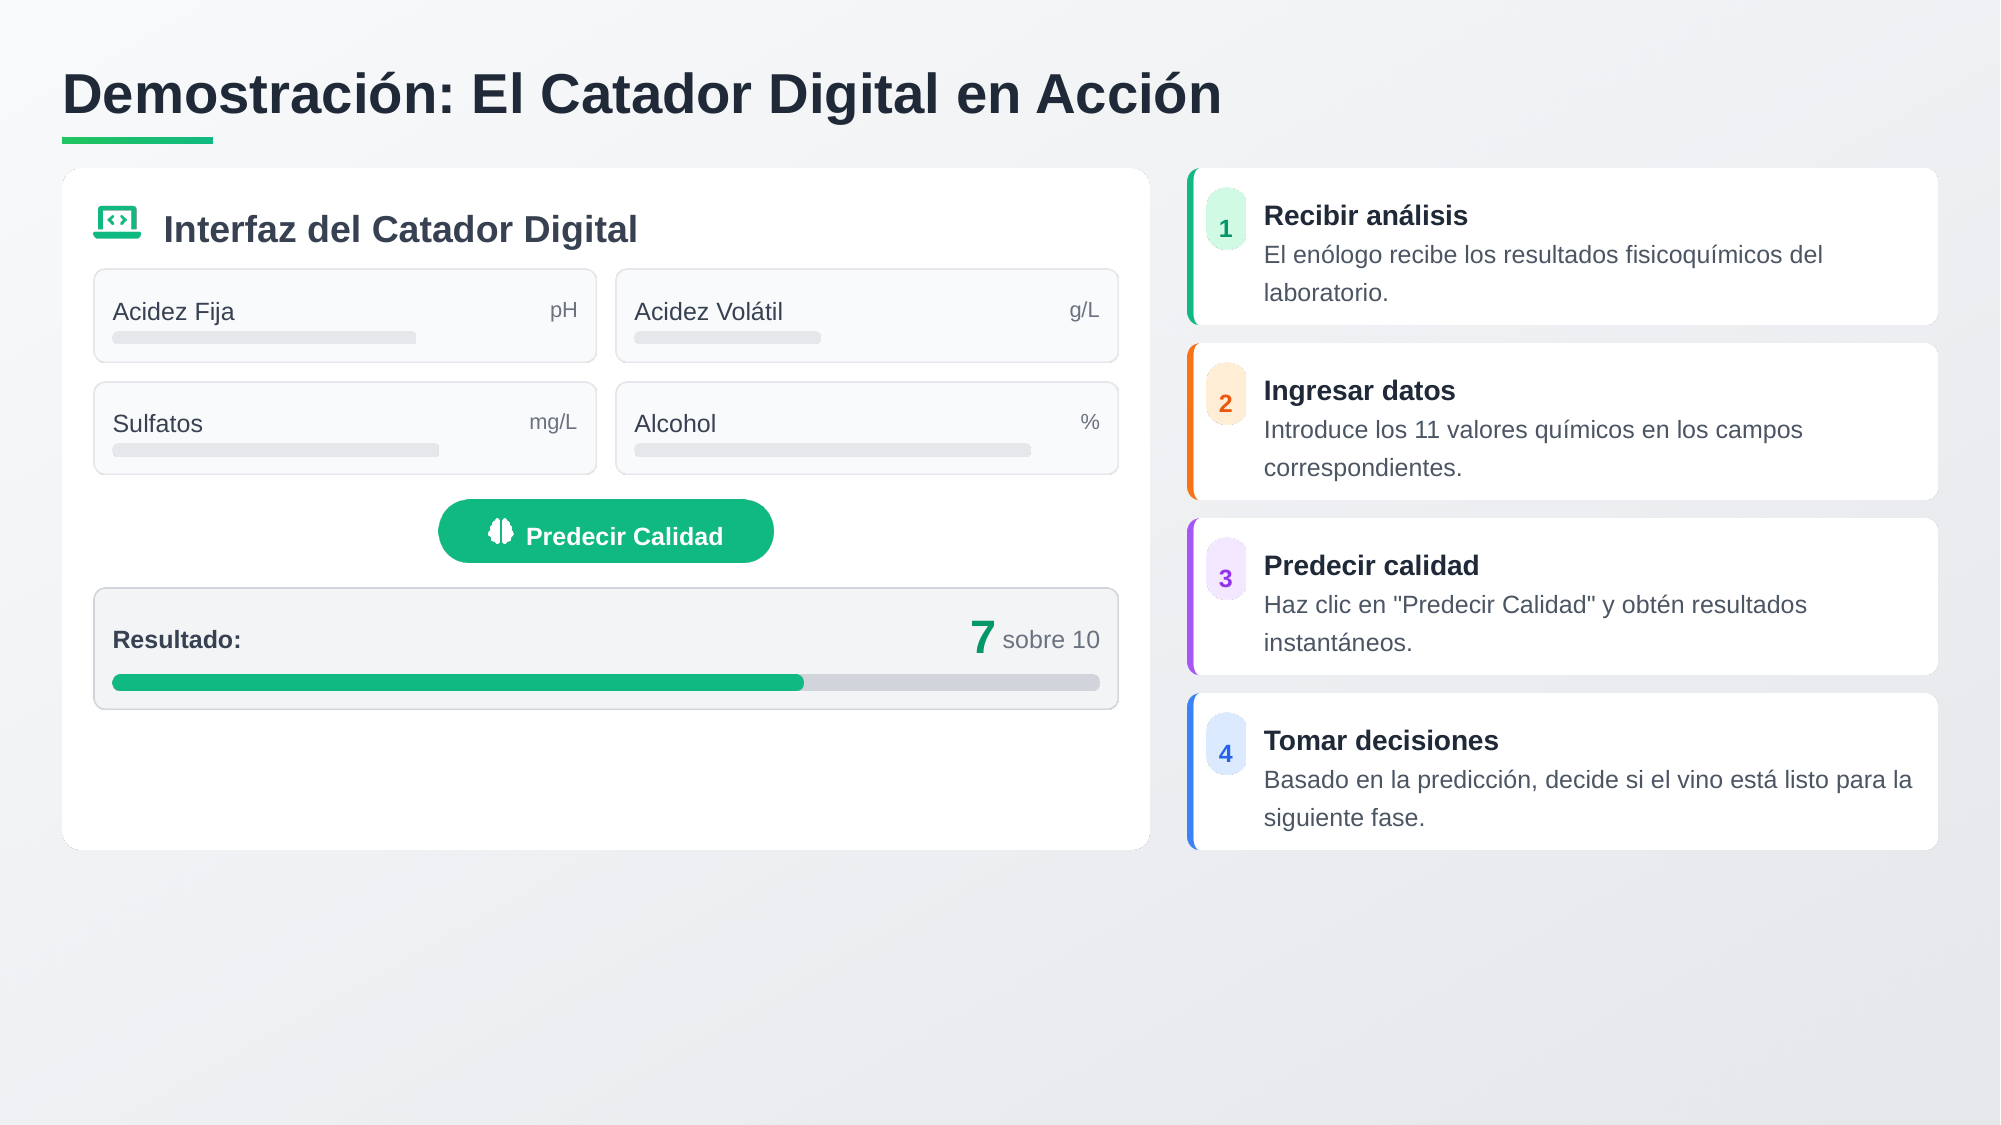

Demostración: El Catador Digital en Acción
Recibir análisis
 Interfaz del Catador Digital
1
El enólogo recibe los resultados fisicoquímicos del laboratorio.
Acidez Fija
Acidez Volátil
pH
g/L
Ingresar datos
2
Sulfatos
Alcohol
mg/L
%
Introduce los 11 valores químicos en los campos correspondientes.
Predecir Calidad
Predecir calidad
3
Haz clic en "Predecir Calidad" y obtén resultados instantáneos.
7
Resultado:
sobre 10
Tomar decisiones
4
Basado en la predicción, decide si el vino está listo para la siguiente fase.